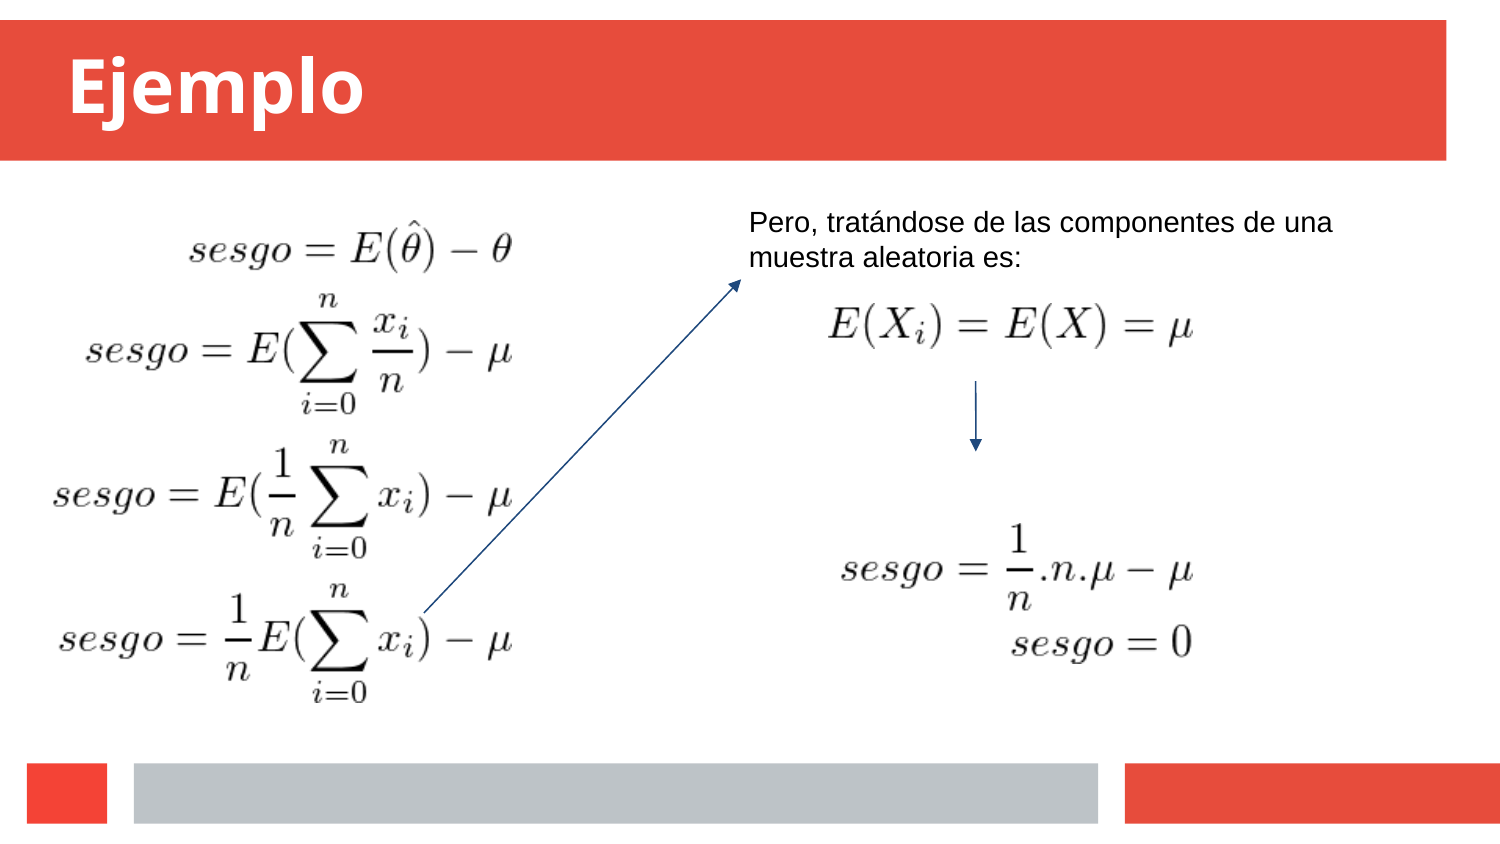

# Ejemplo
Pero, tratándose de las componentes de una muestra aleatoria es: